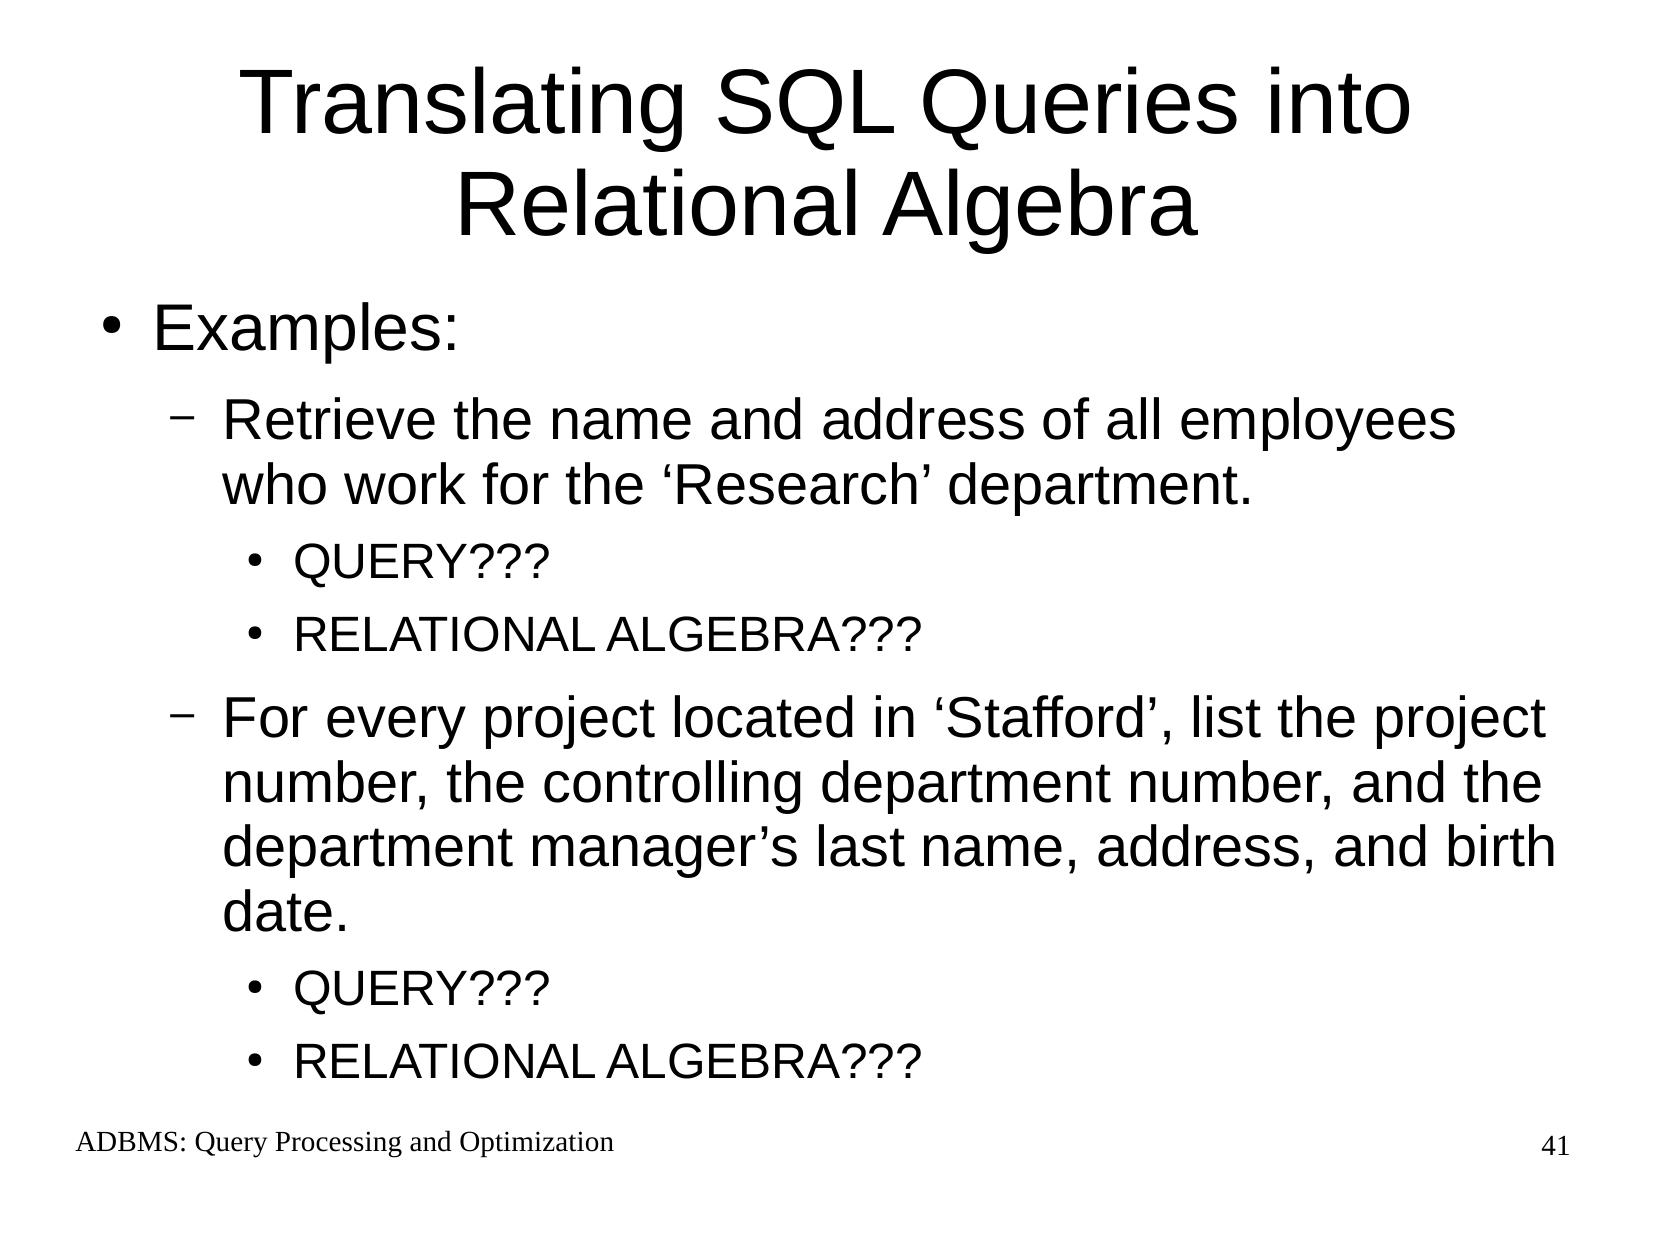

# Translating SQL Queries into Relational Algebra
Examples:
Retrieve the name and address of all employees who work for the ‘Research’ department.
QUERY???
RELATIONAL ALGEBRA???
For every project located in ‘Stafford’, list the project number, the controlling department number, and the department manager’s last name, address, and birth date.
QUERY???
RELATIONAL ALGEBRA???